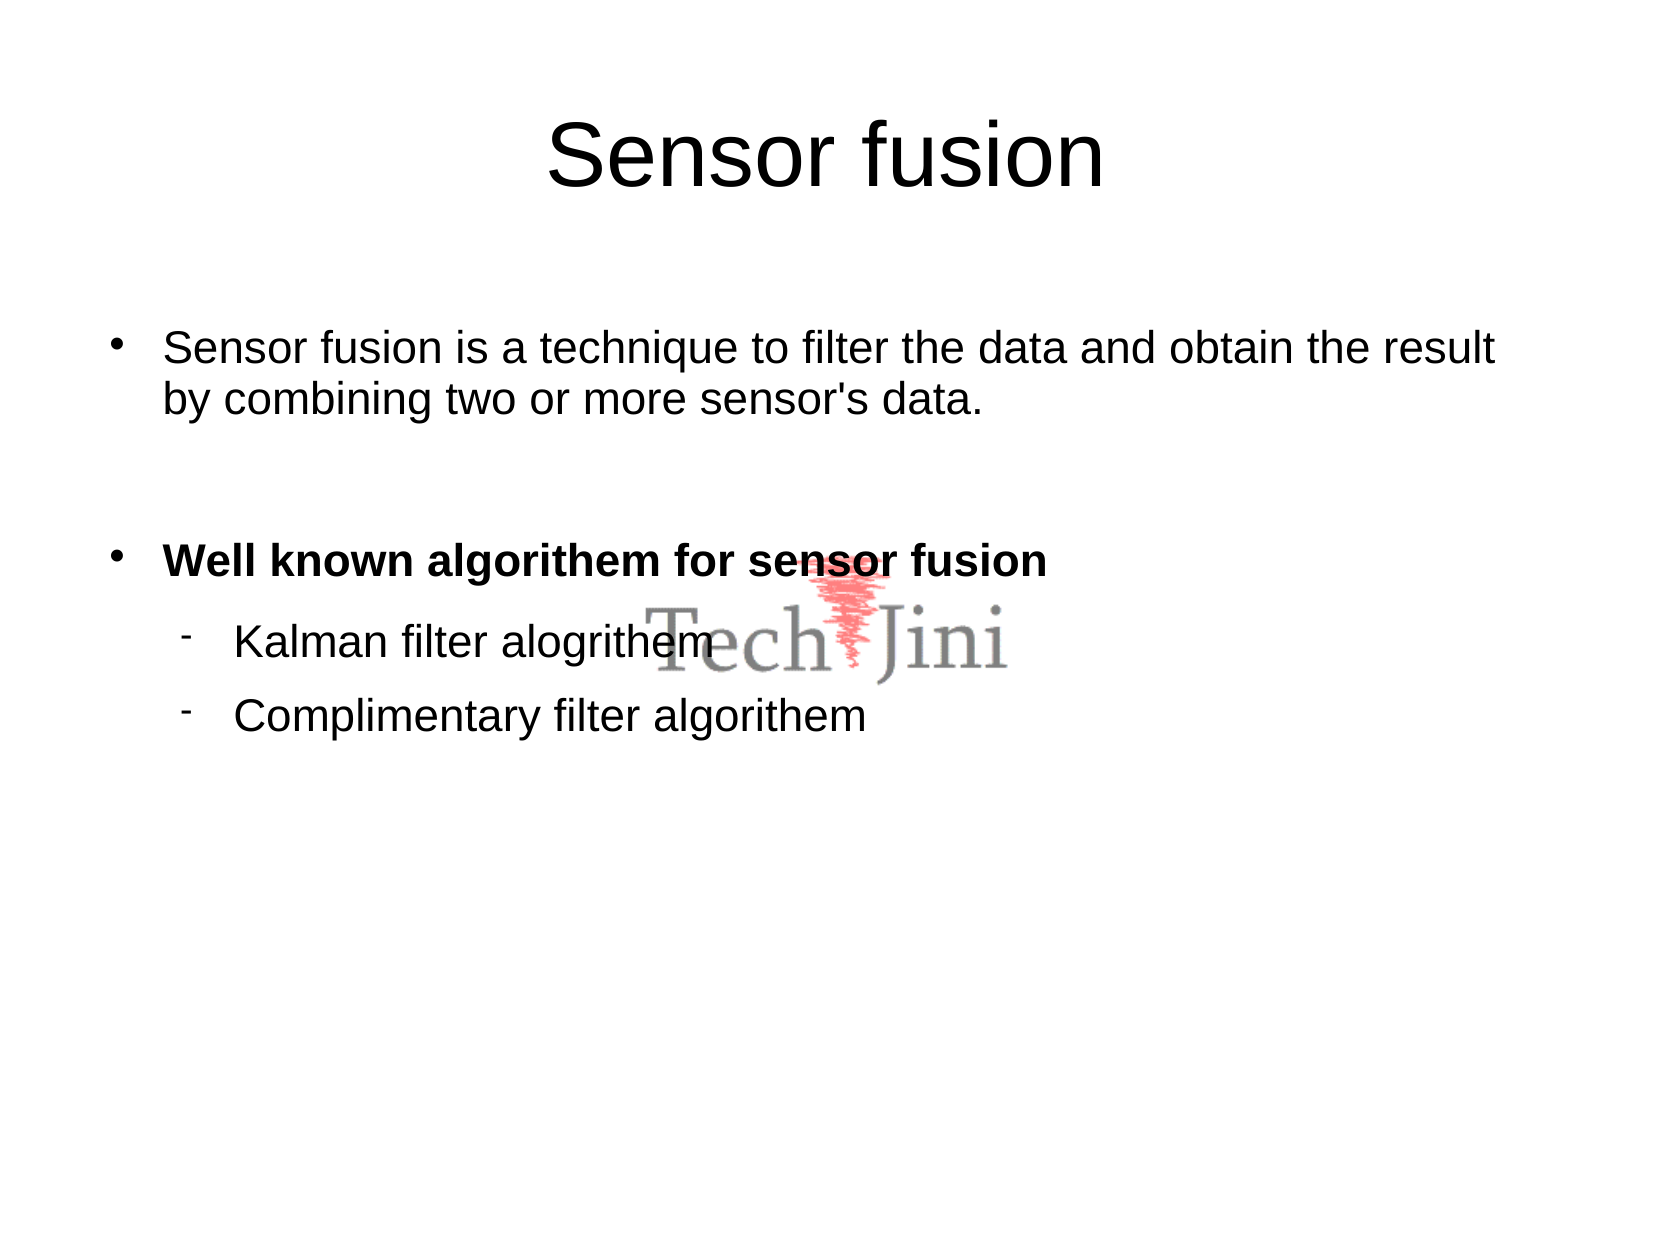

# Sensor fusion
Sensor fusion is a technique to filter the data and obtain the result by combining two or more sensor's data.
Well known algorithem for sensor fusion
Kalman filter alogrithem
Complimentary filter algorithem